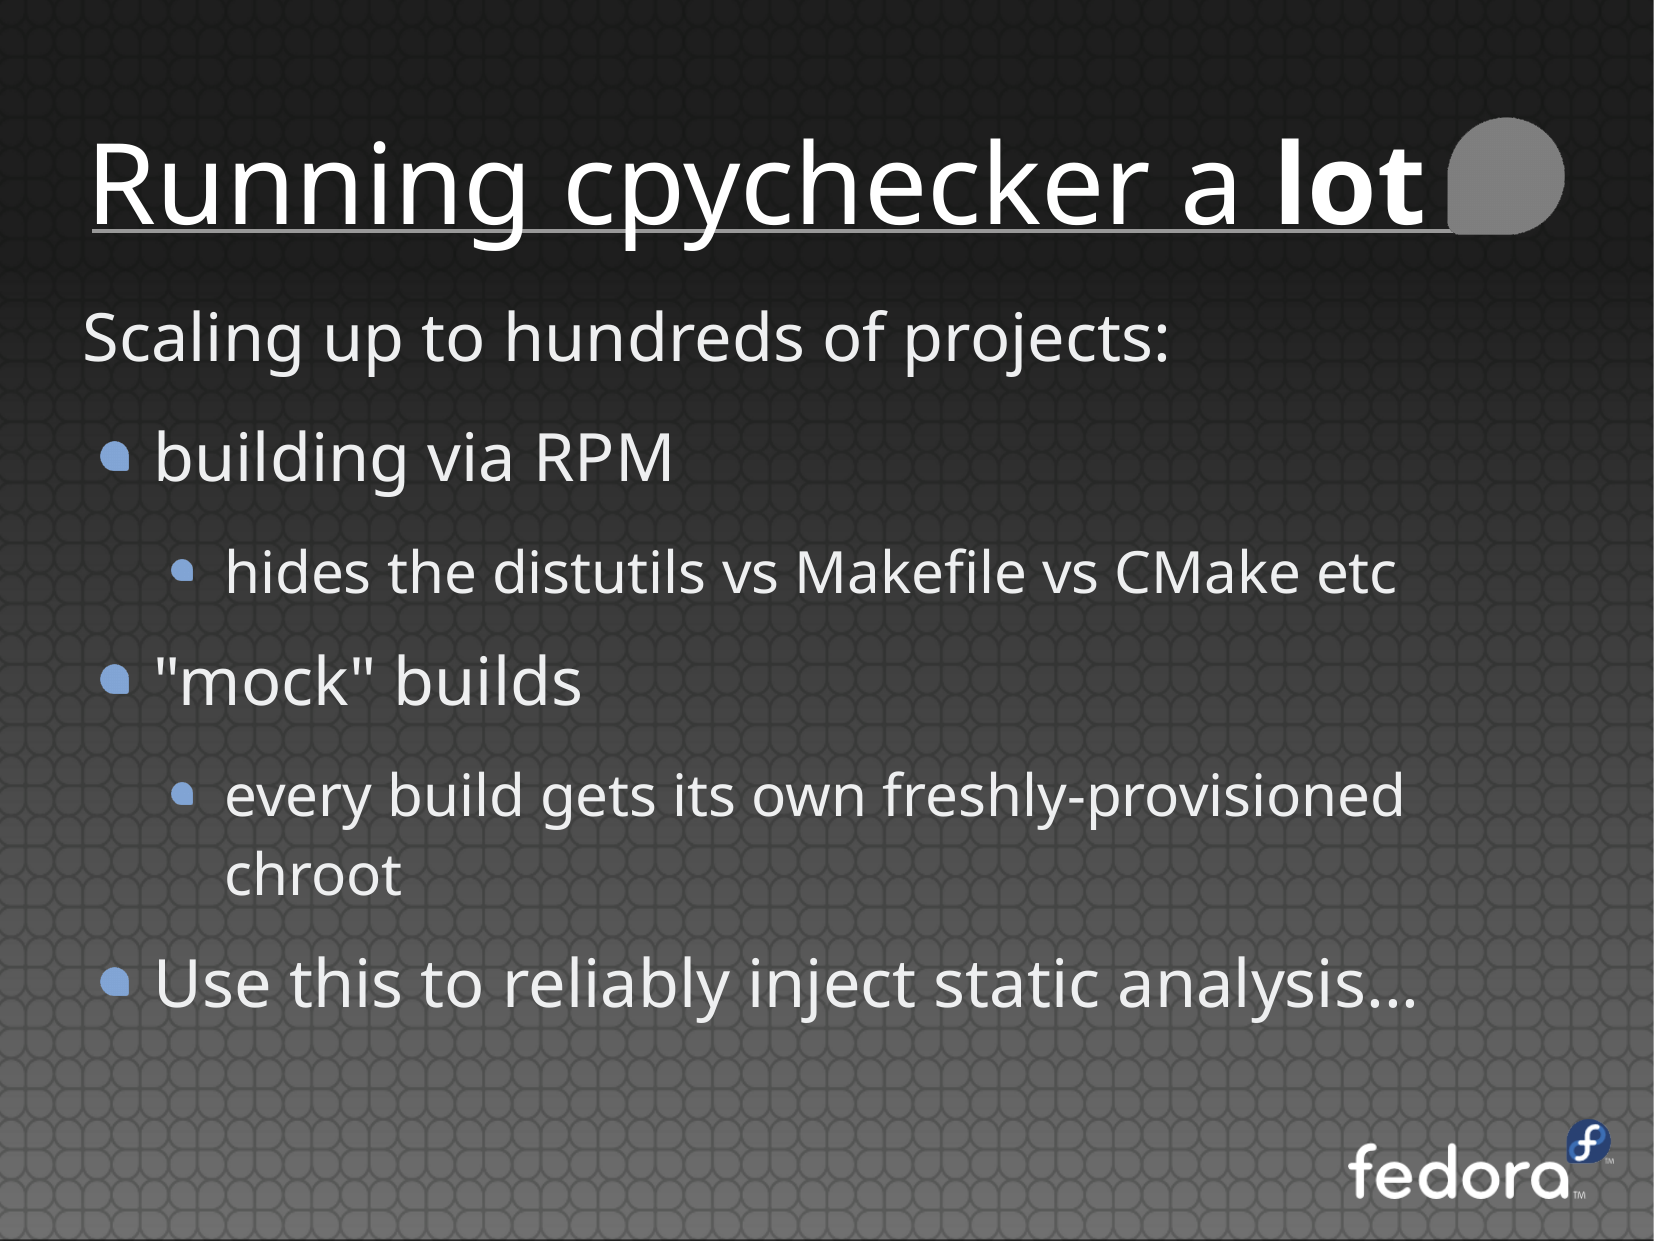

# Running cpychecker a lot
Scaling up to hundreds of projects:
building via RPM
hides the distutils vs Makefile vs CMake etc
"mock" builds
every build gets its own freshly-provisioned chroot
Use this to reliably inject static analysis...